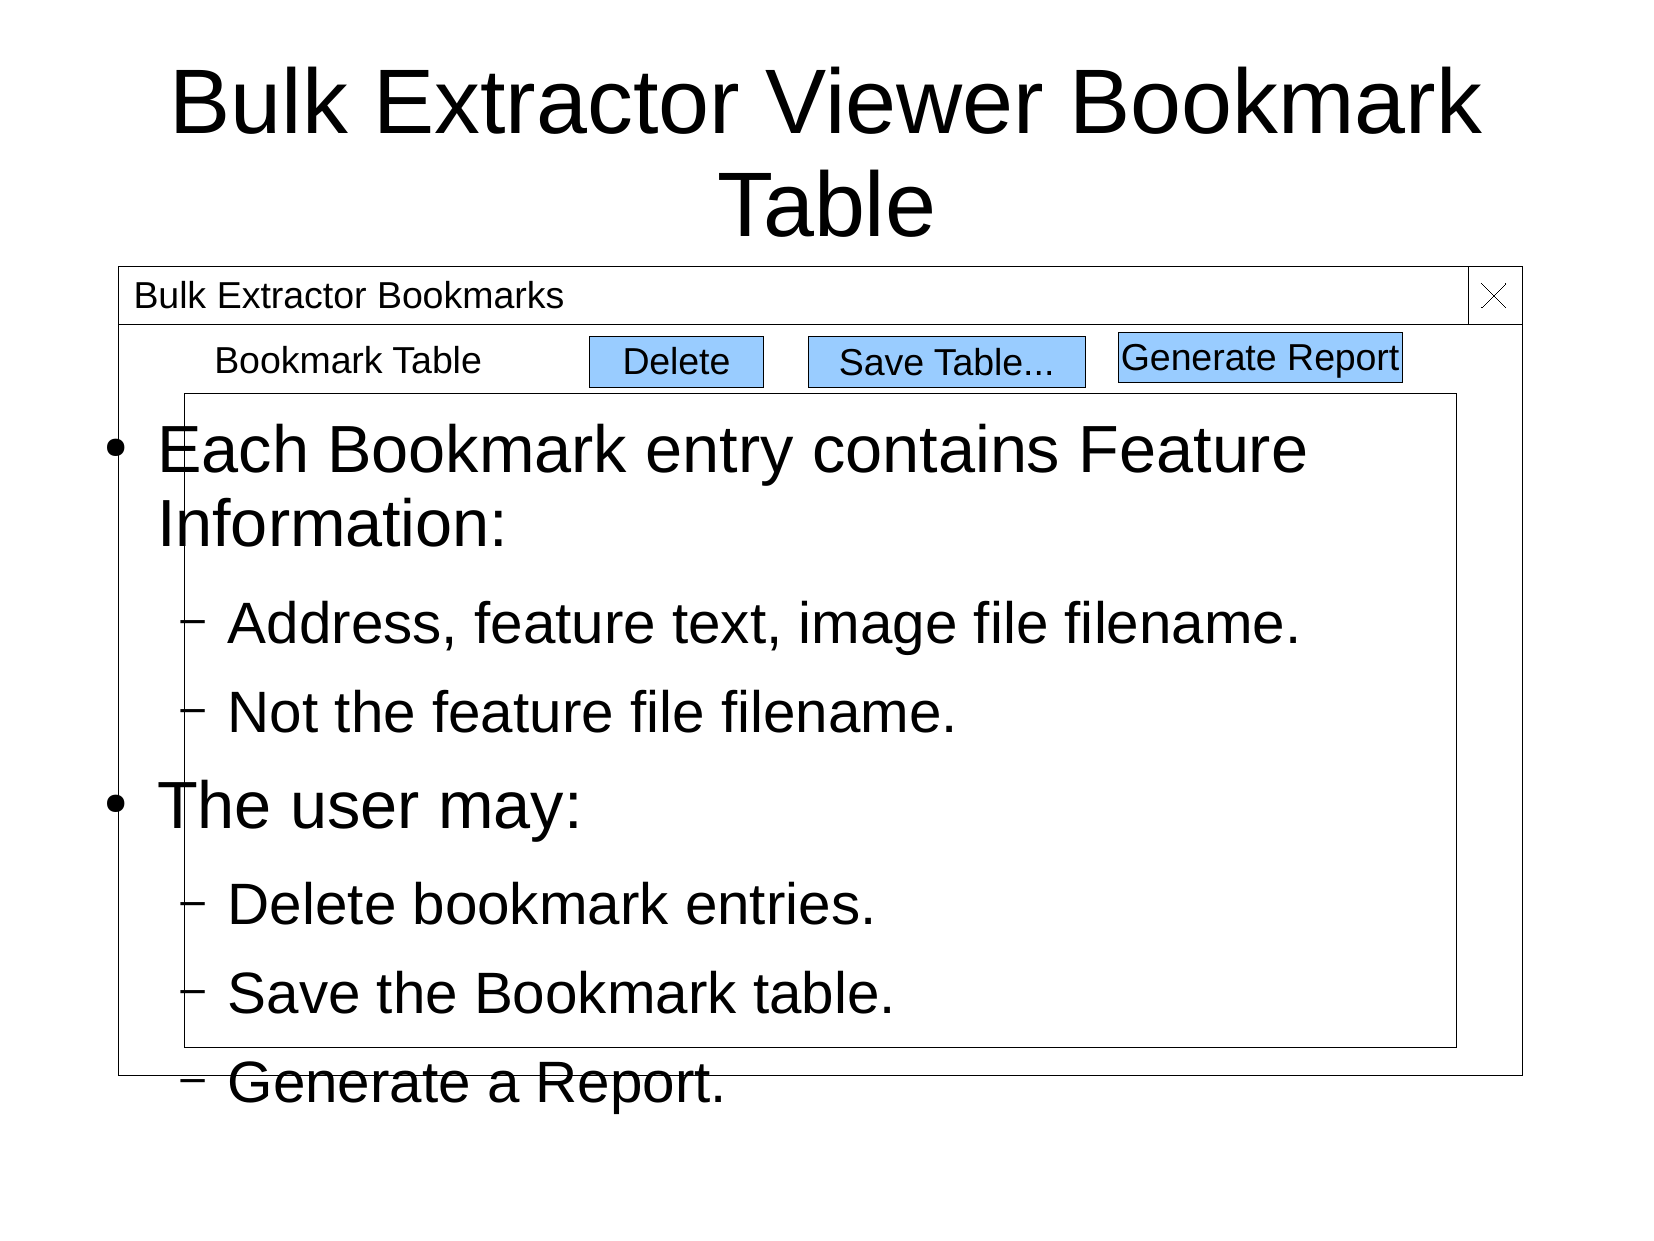

# Bulk Extractor Viewer Bookmark Table
Bulk Extractor Bookmarks
Bookmark Table
Generate Report
Delete
Save Table...
Each Bookmark entry contains Feature Information:
Address, feature text, image file filename.
Not the feature file filename.
The user may:
Delete bookmark entries.
Save the Bookmark table.
Generate a Report.